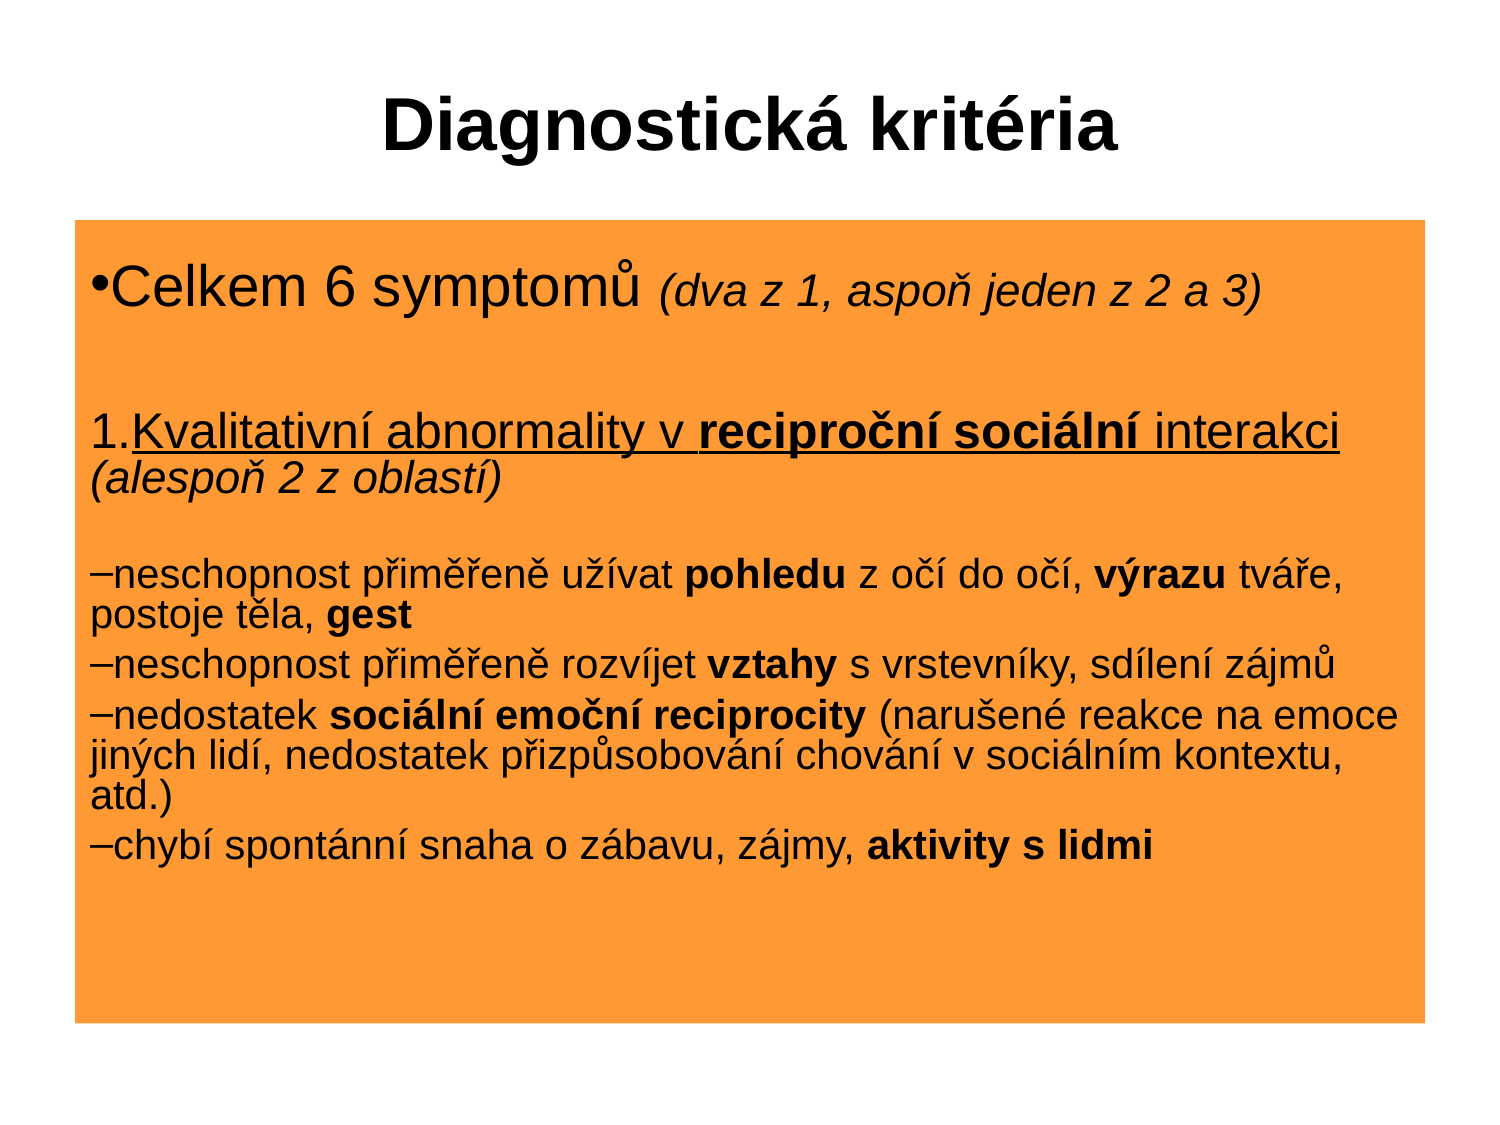

# Diagnostická kritéria
Celkem 6 symptomů (dva z 1, aspoň jeden z 2 a 3)
Kvalitativní abnormality v reciproční sociální interakci
(alespoň 2 z oblastí)
neschopnost přiměřeně užívat pohledu z očí do očí, výrazu tváře, postoje těla, gest
neschopnost přiměřeně rozvíjet vztahy s vrstevníky, sdílení zájmů
nedostatek sociální emoční reciprocity (narušené reakce na emoce jiných lidí, nedostatek přizpůsobování chování v sociálním kontextu, atd.)
chybí spontánní snaha o zábavu, zájmy, aktivity s lidmi